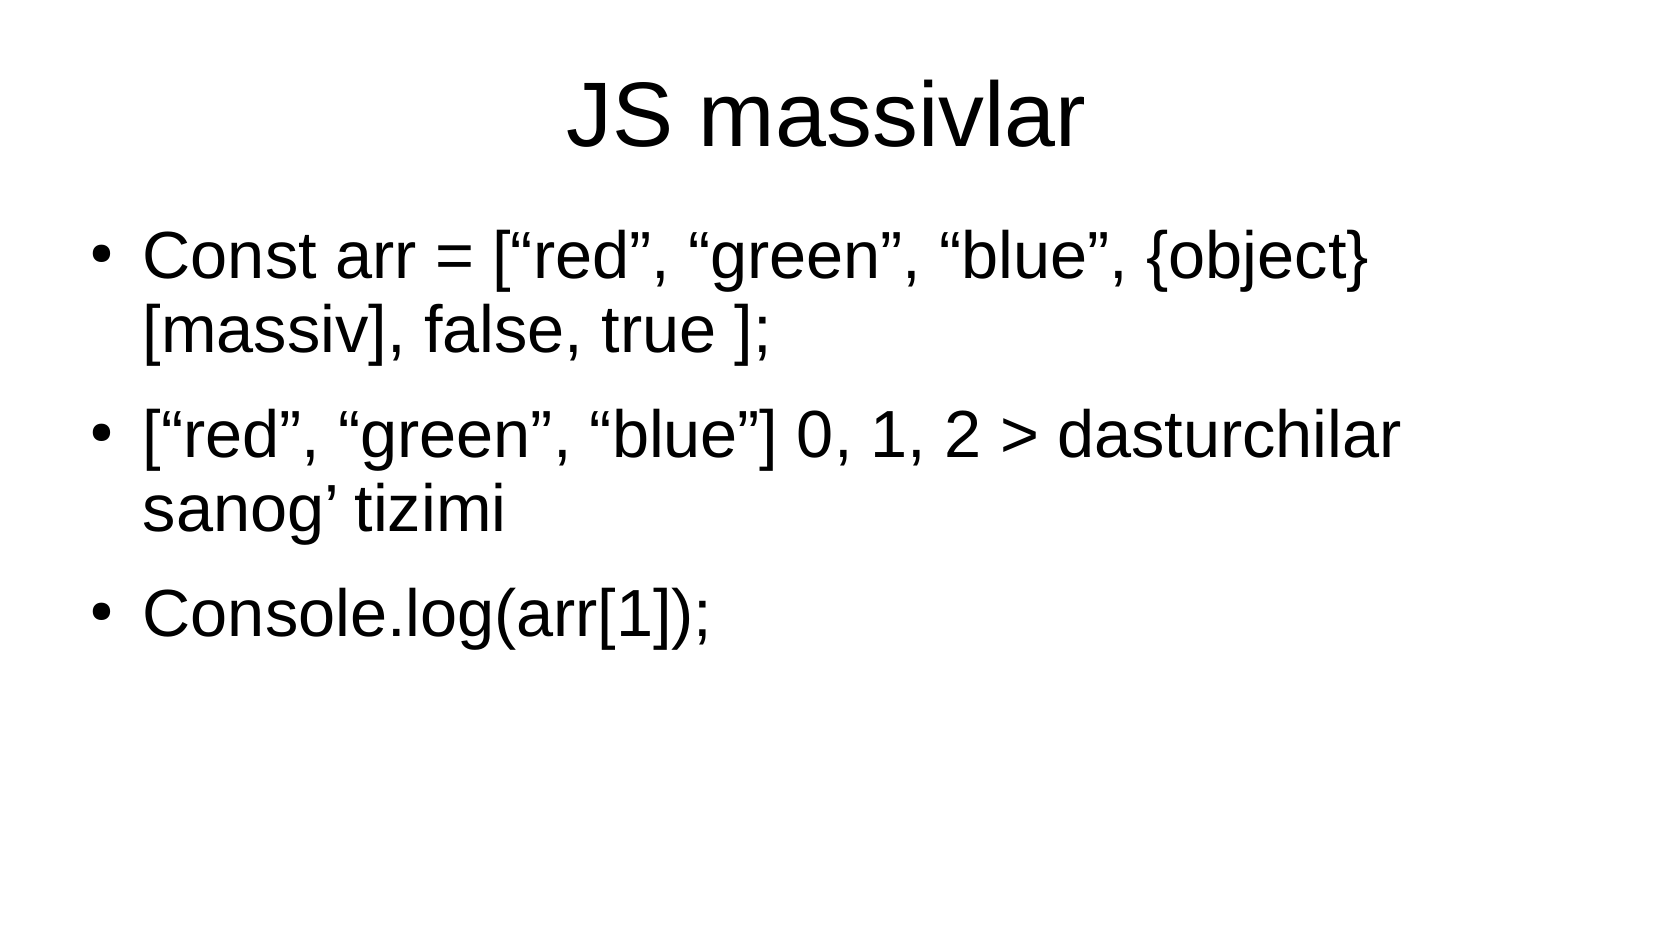

# JS massivlar
Const arr = [“red”, “green”, “blue”, {object} [massiv], false, true ];
[“red”, “green”, “blue”] 0, 1, 2 > dasturchilar sanog’ tizimi
Console.log(arr[1]);